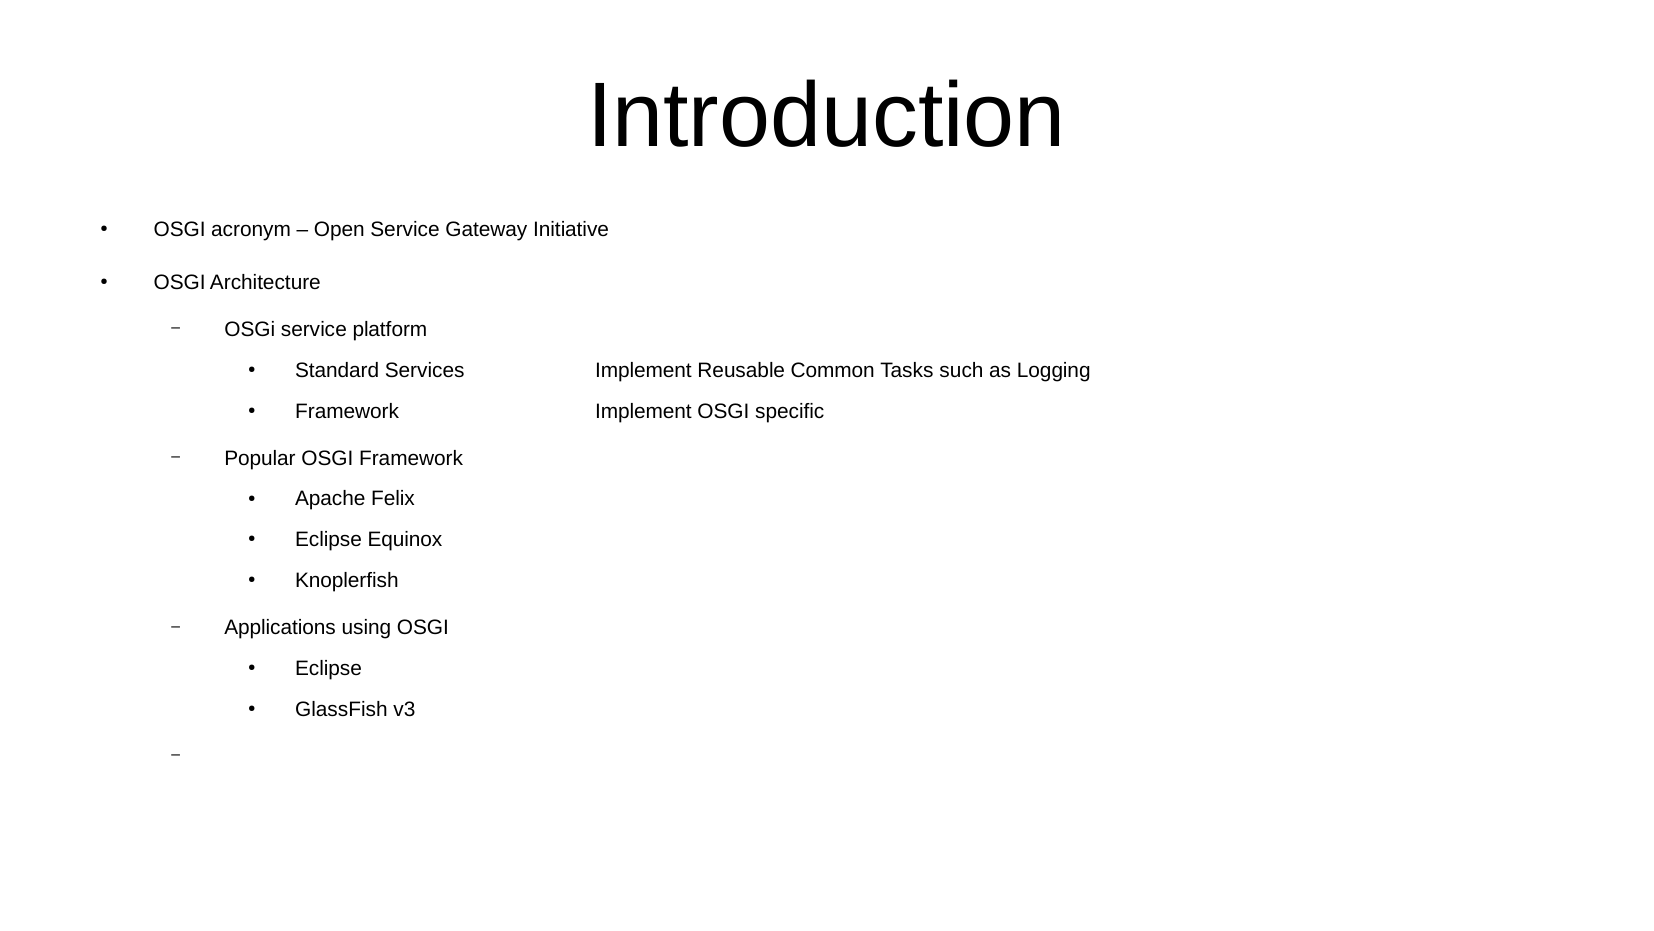

# Introduction
OSGI acronym – Open Service Gateway Initiative
OSGI Architecture
OSGi service platform
Standard Services		Implement Reusable Common Tasks such as Logging
Framework			Implement OSGI specific
Popular OSGI Framework
Apache Felix
Eclipse Equinox
Knoplerfish
Applications using OSGI
Eclipse
GlassFish v3